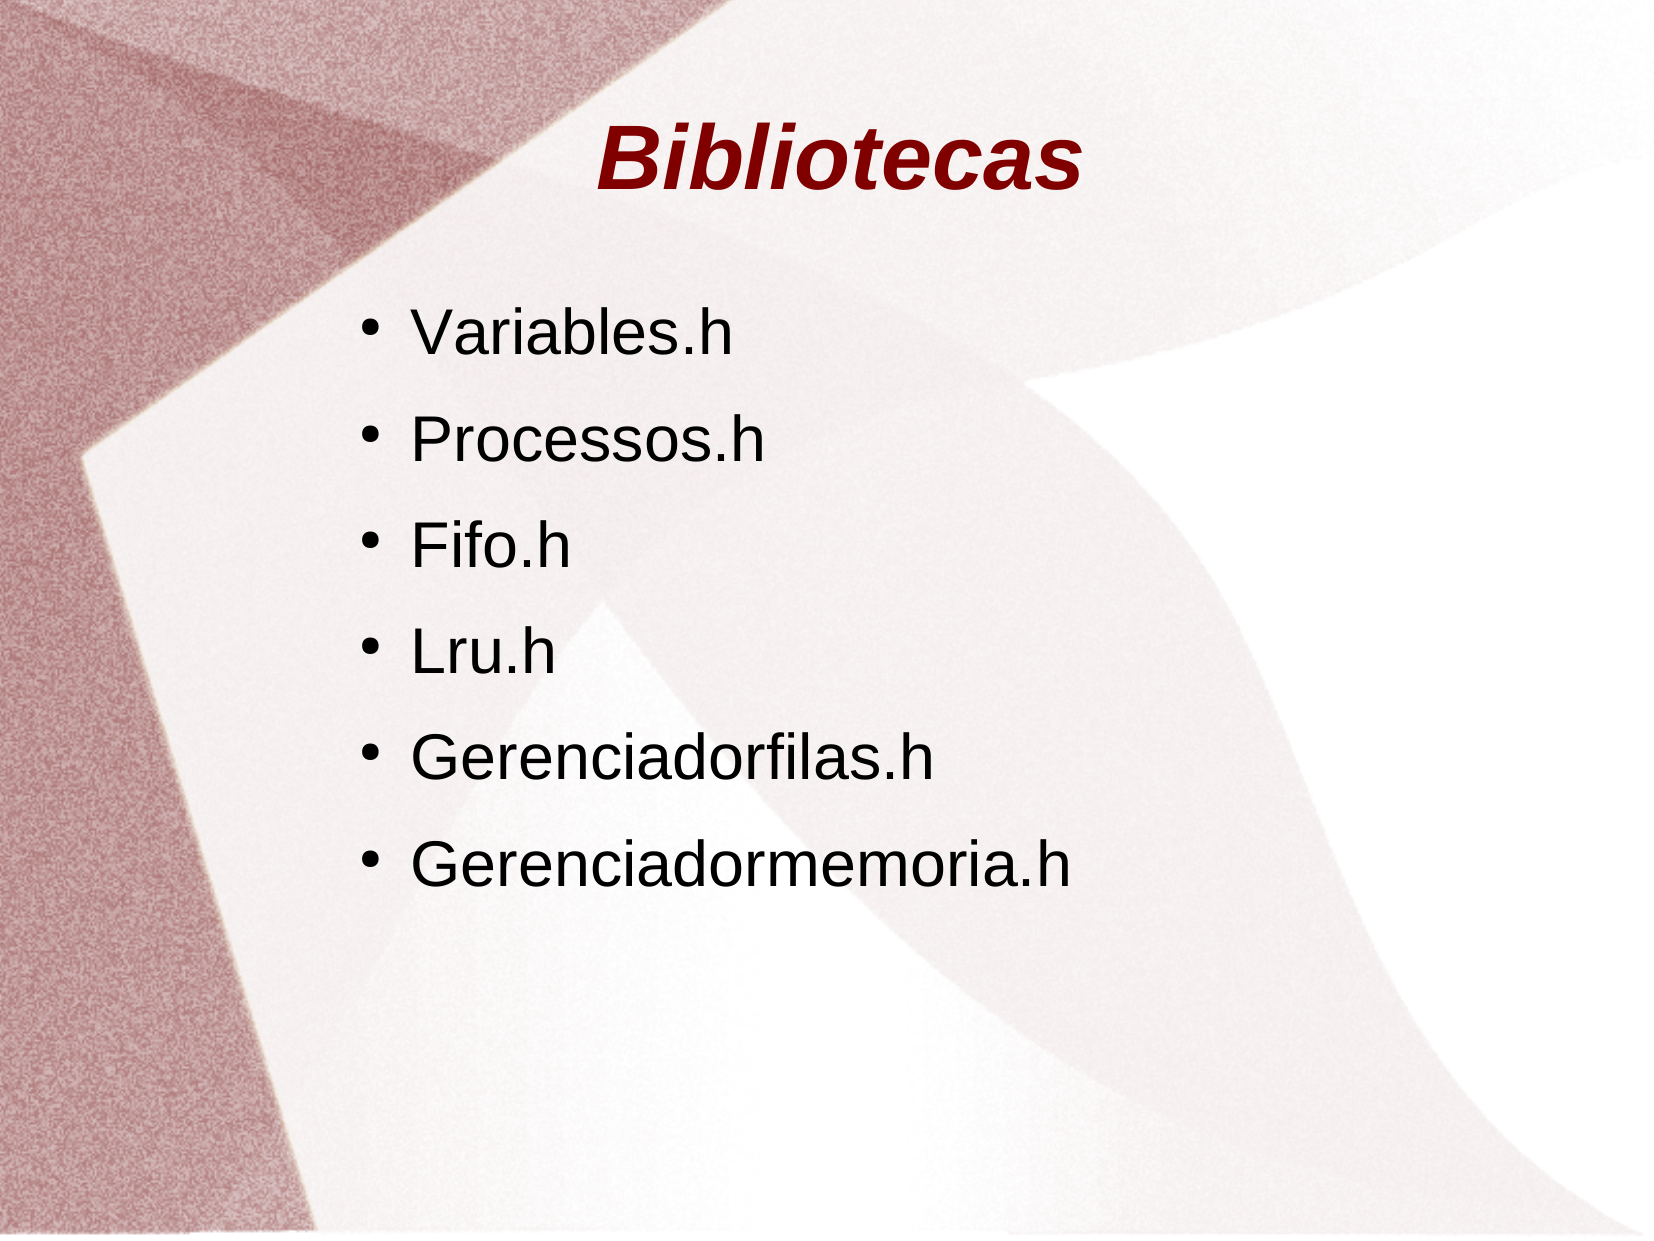

# Bibliotecas
Variables.h
Processos.h
Fifo.h
Lru.h
Gerenciadorfilas.h
Gerenciadormemoria.h